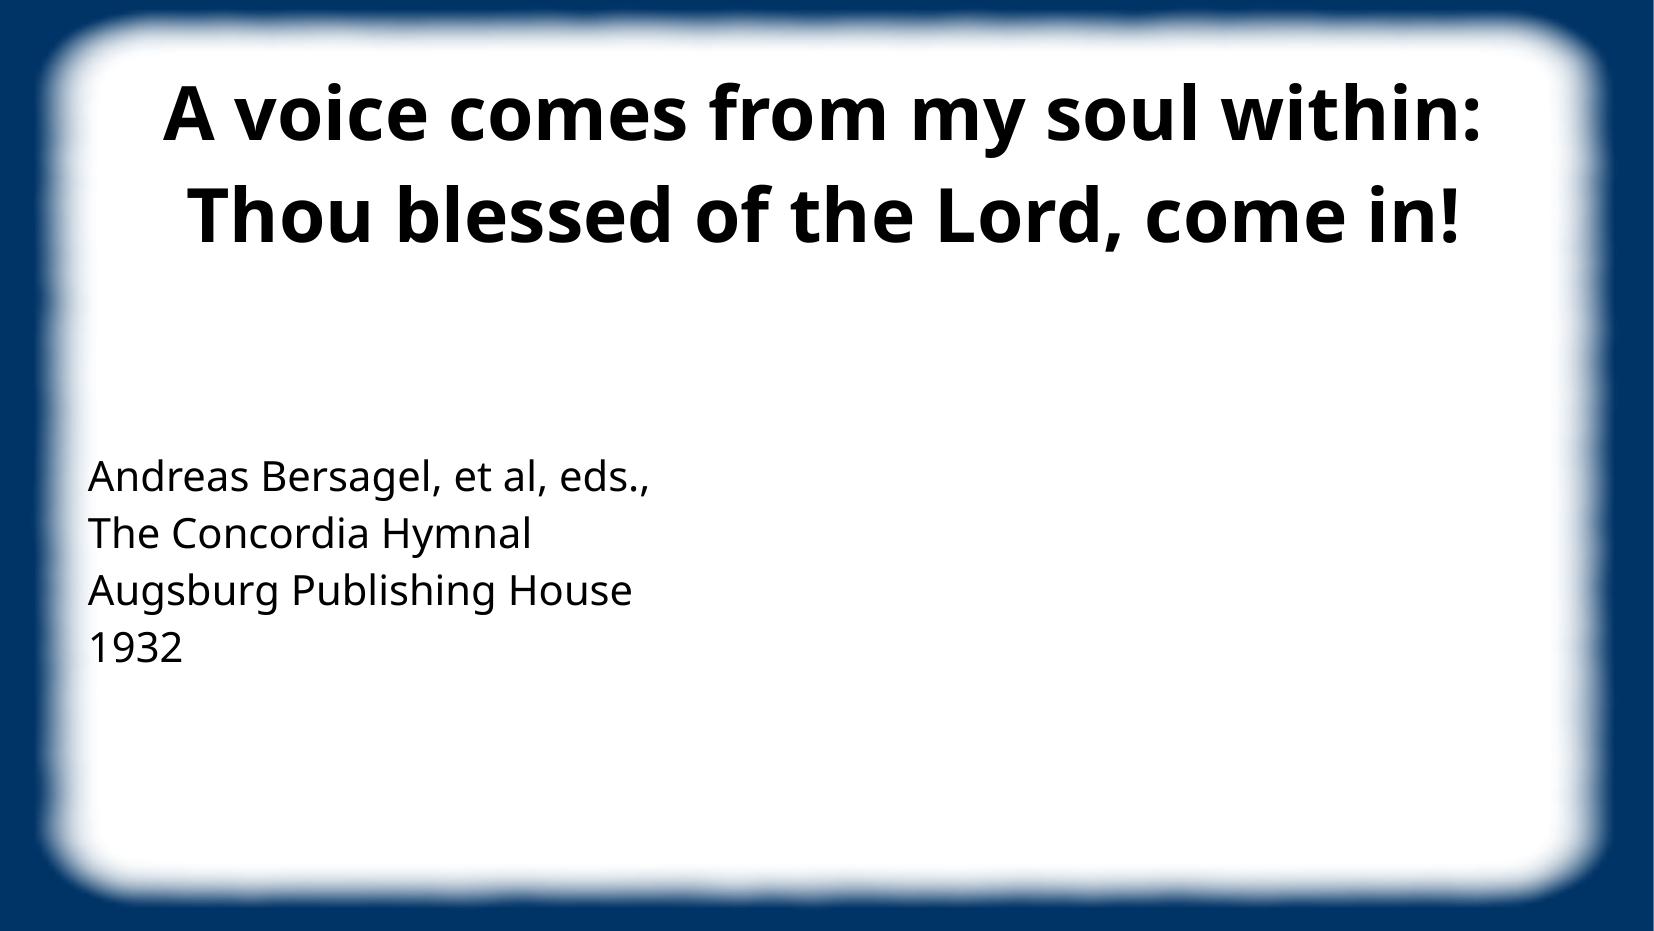

A voice comes from my soul within:
Thou blessed of the Lord, come in!
Andreas Bersagel, et al, eds.,
The Concordia Hymnal
Augsburg Publishing House
1932